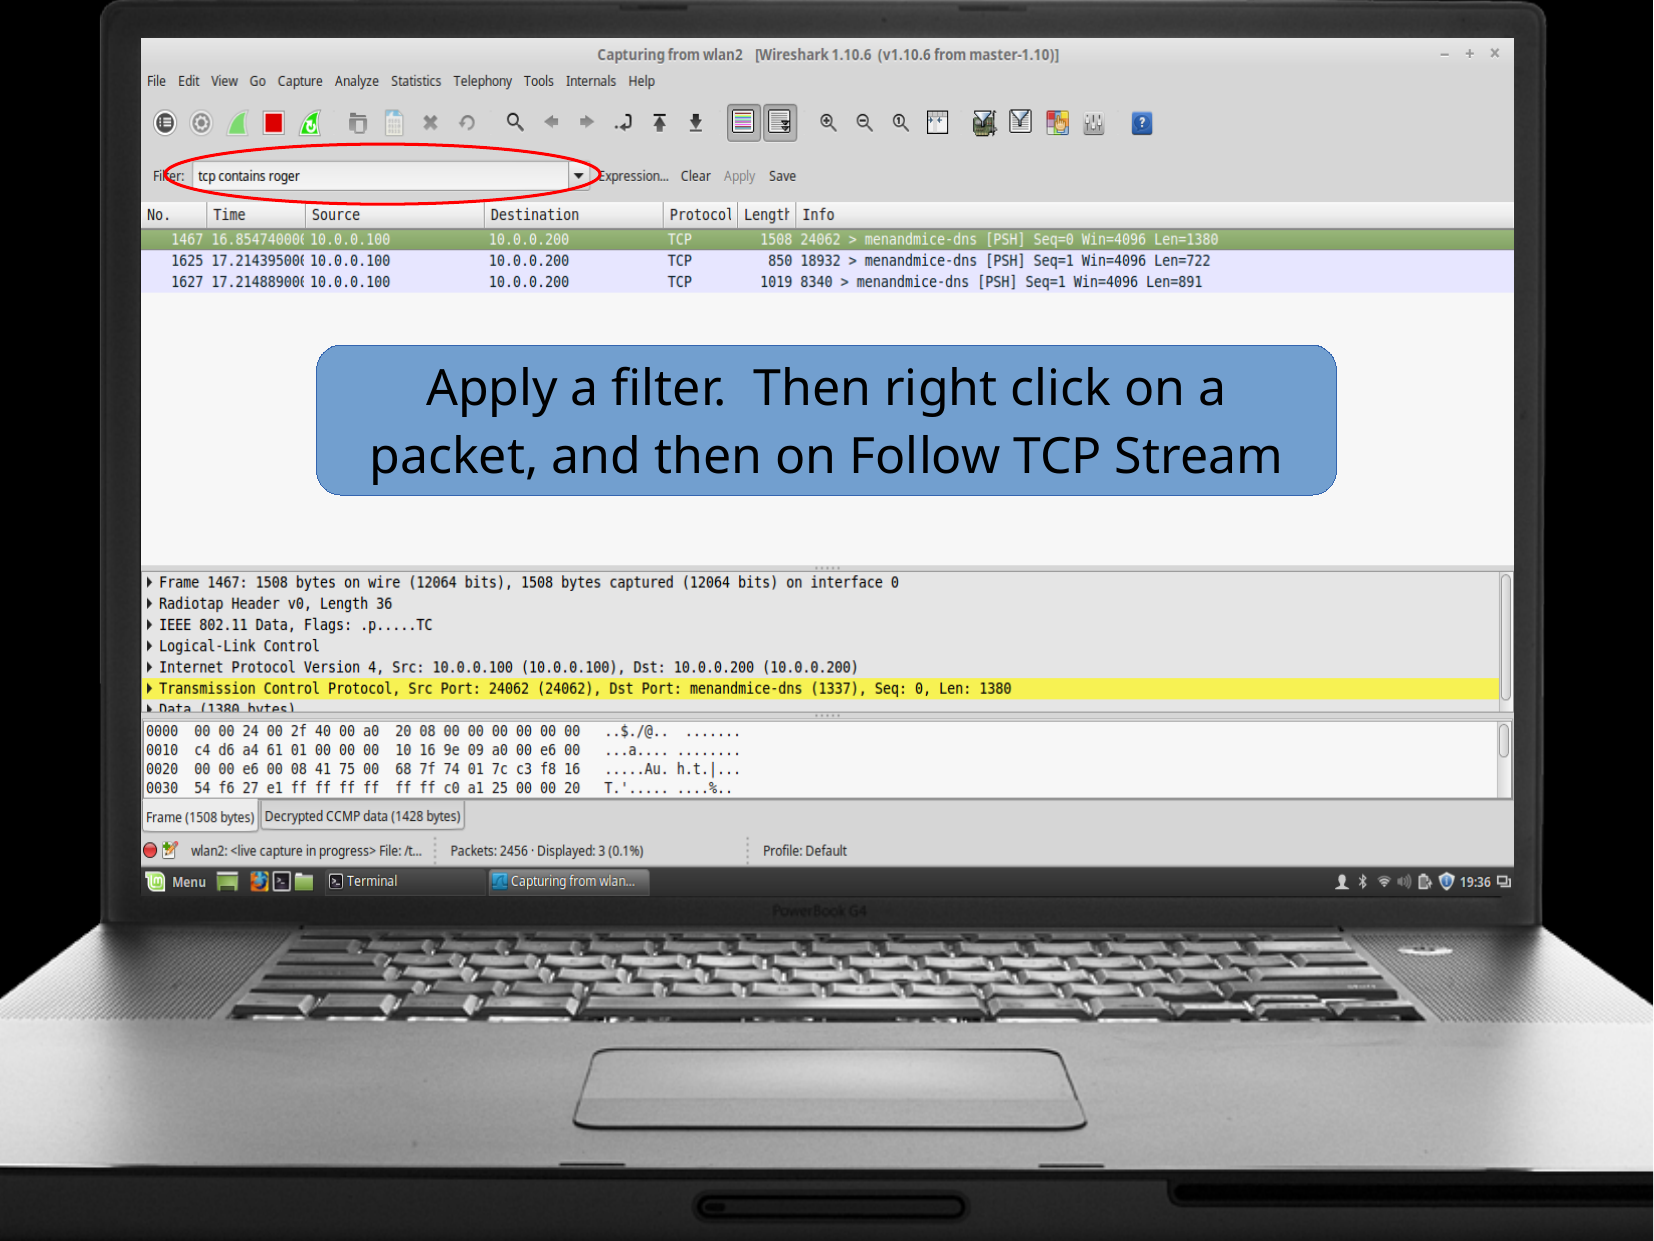

Apply a filter. Then right click on a
packet, and then on Follow TCP Stream